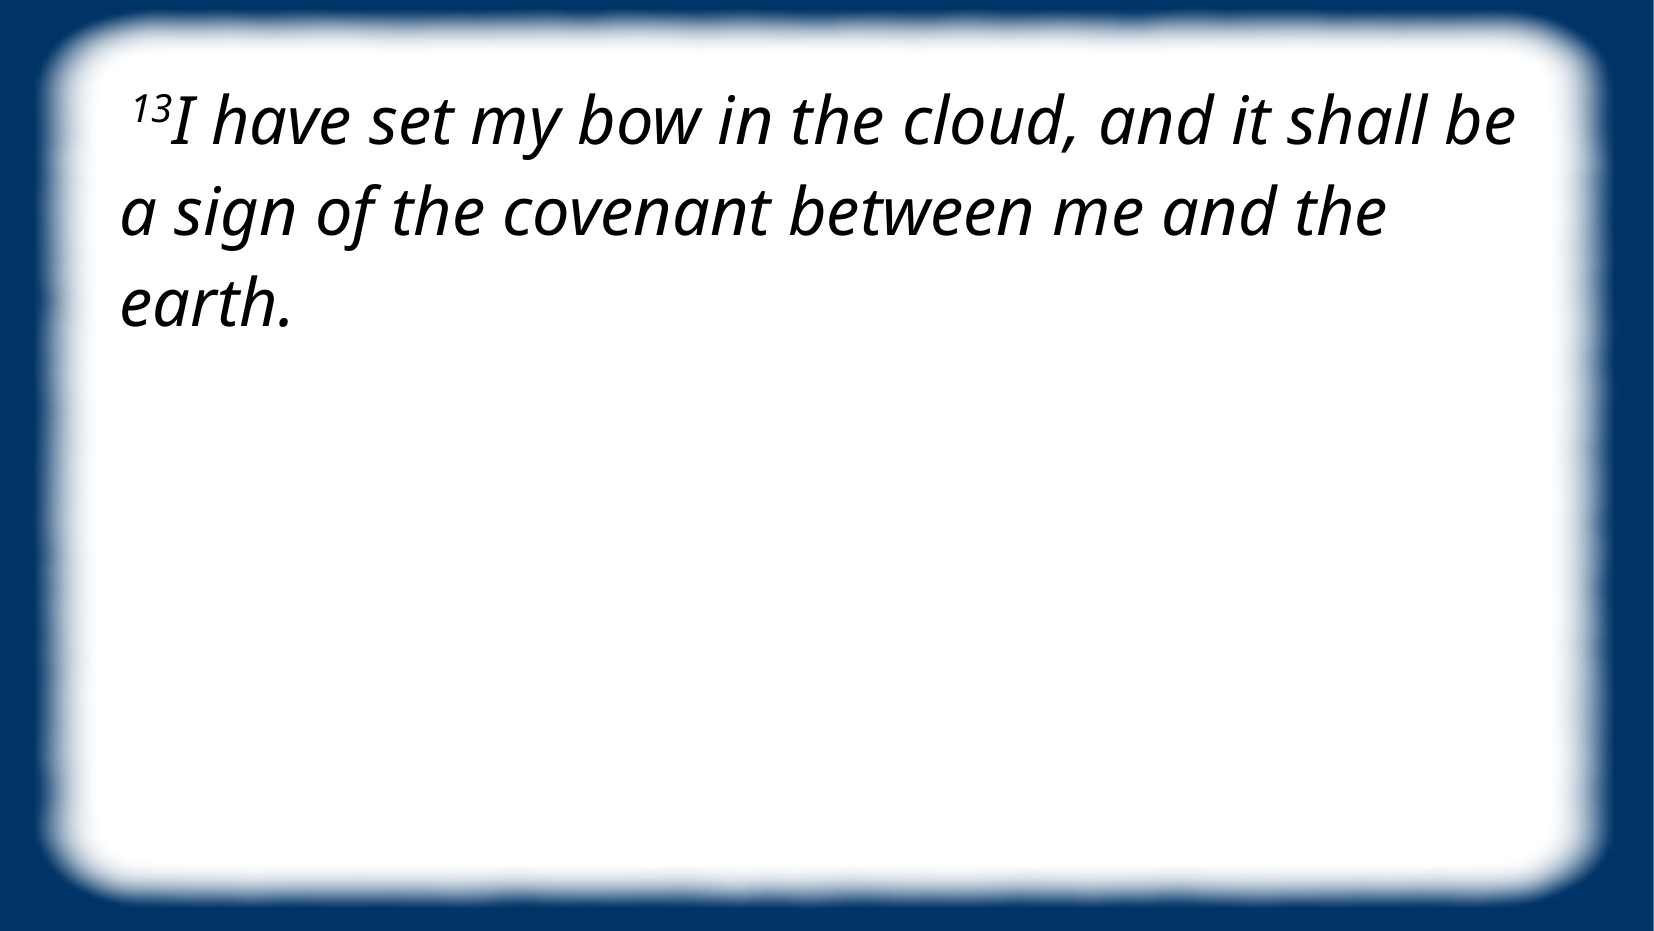

13I have set my bow in the cloud, and it shall be a sign of the covenant between me and the earth.